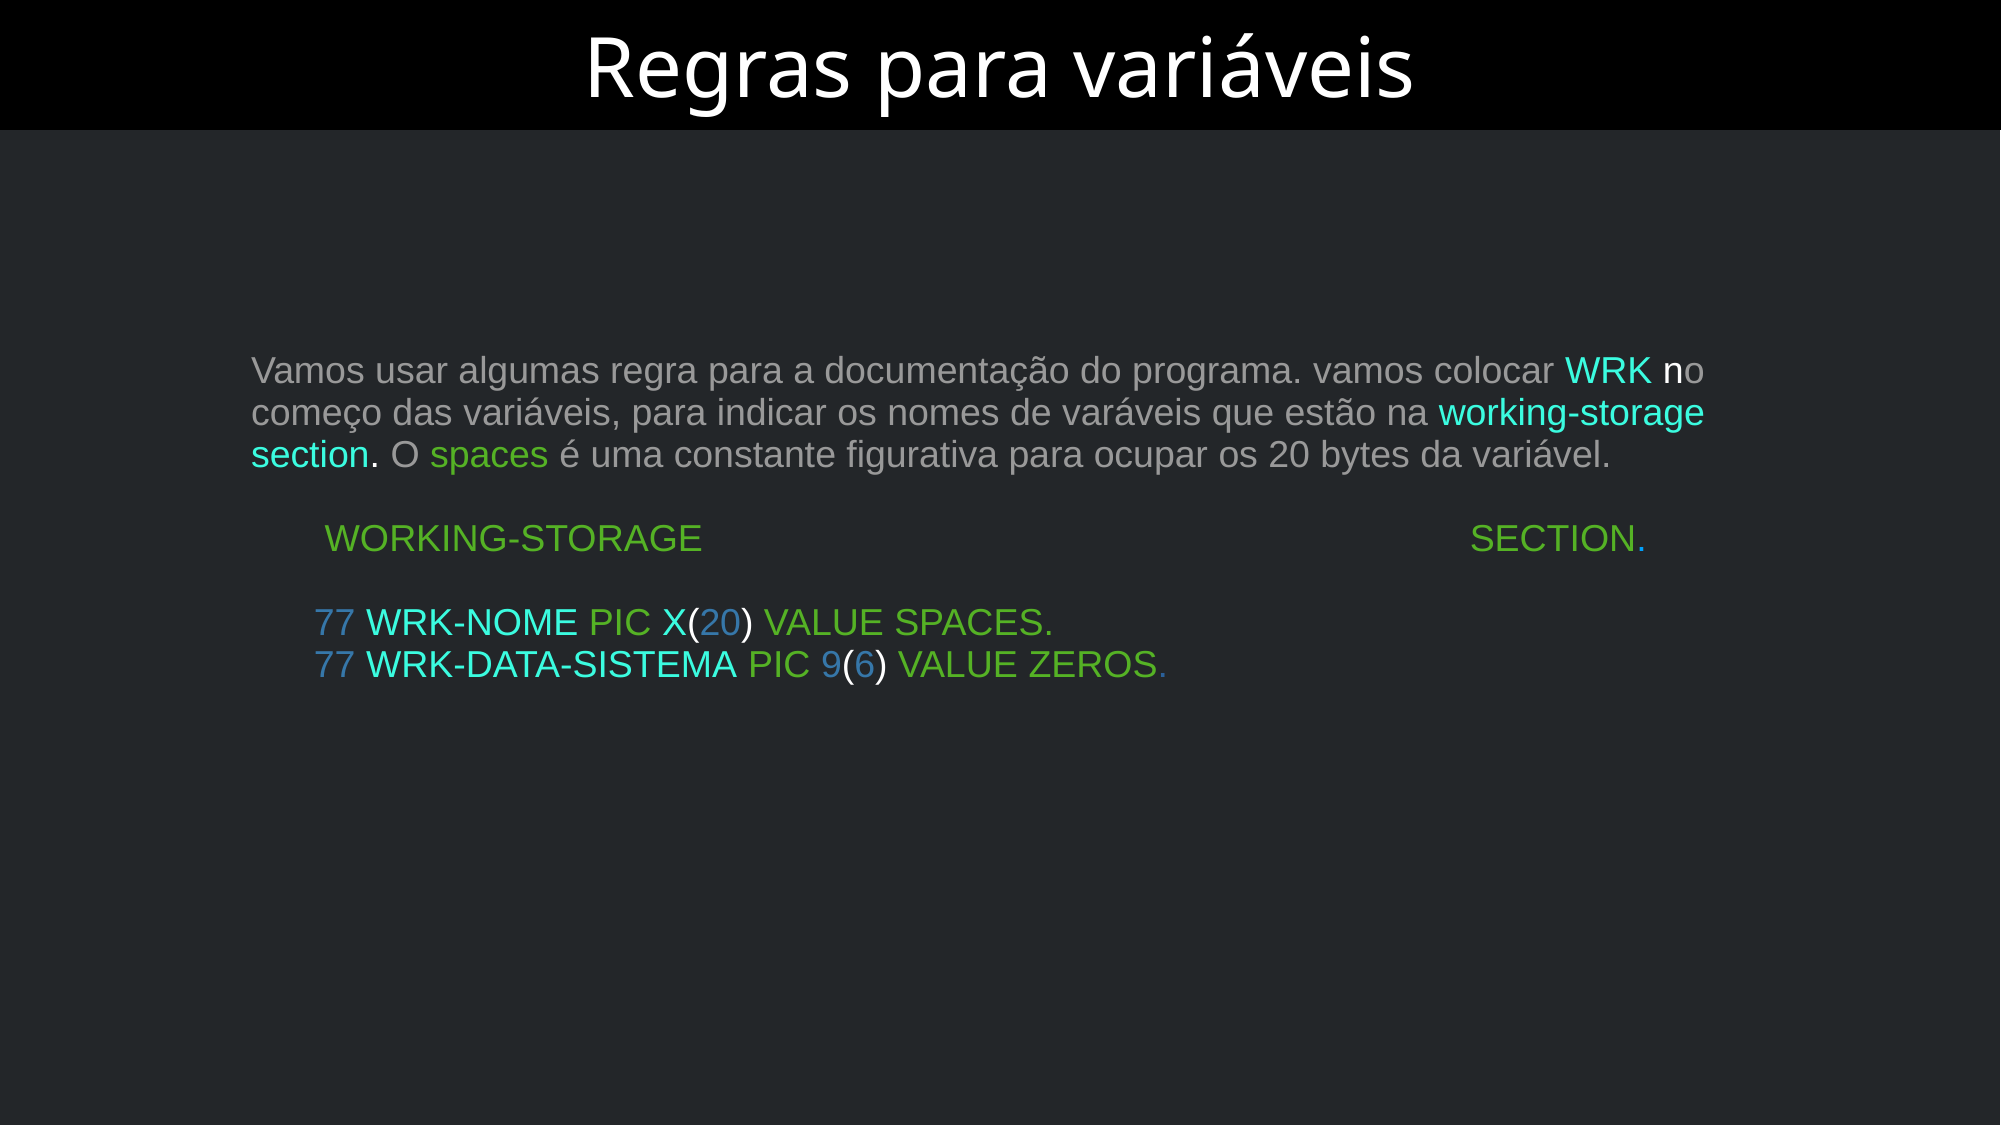

Regras para variáveis
Vamos usar algumas regra para a documentação do programa. vamos colocar WRK no começo das variáveis, para indicar os nomes de varáveis que estão na working-storage section. O spaces é uma constante figurativa para ocupar os 20 bytes da variável.
 WORKING-STORAGE SECTION.
 77 WRK-NOME PIC X(20) VALUE SPACES.
 77 WRK-DATA-SISTEMA PIC 9(6) VALUE ZEROS.